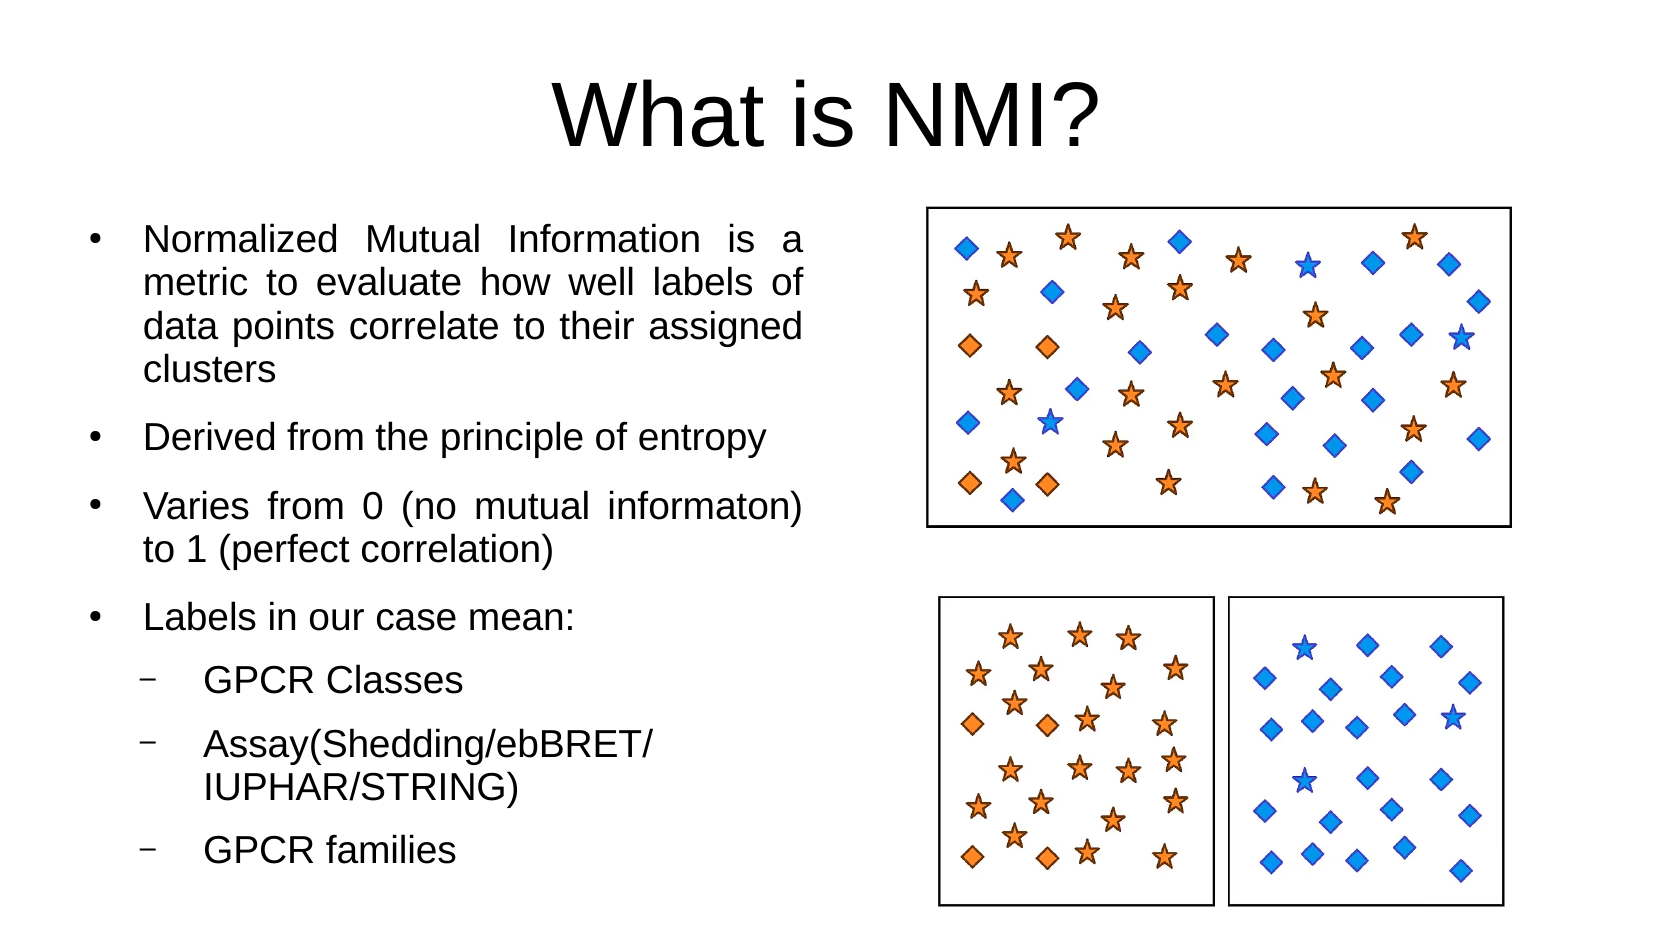

# What is NMI?
Normalized Mutual Information is a metric to evaluate how well labels of data points correlate to their assigned clusters
Derived from the principle of entropy
Varies from 0 (no mutual informaton) to 1 (perfect correlation)
Labels in our case mean:
GPCR Classes
Assay(Shedding/ebBRET/IUPHAR/STRING)
GPCR families